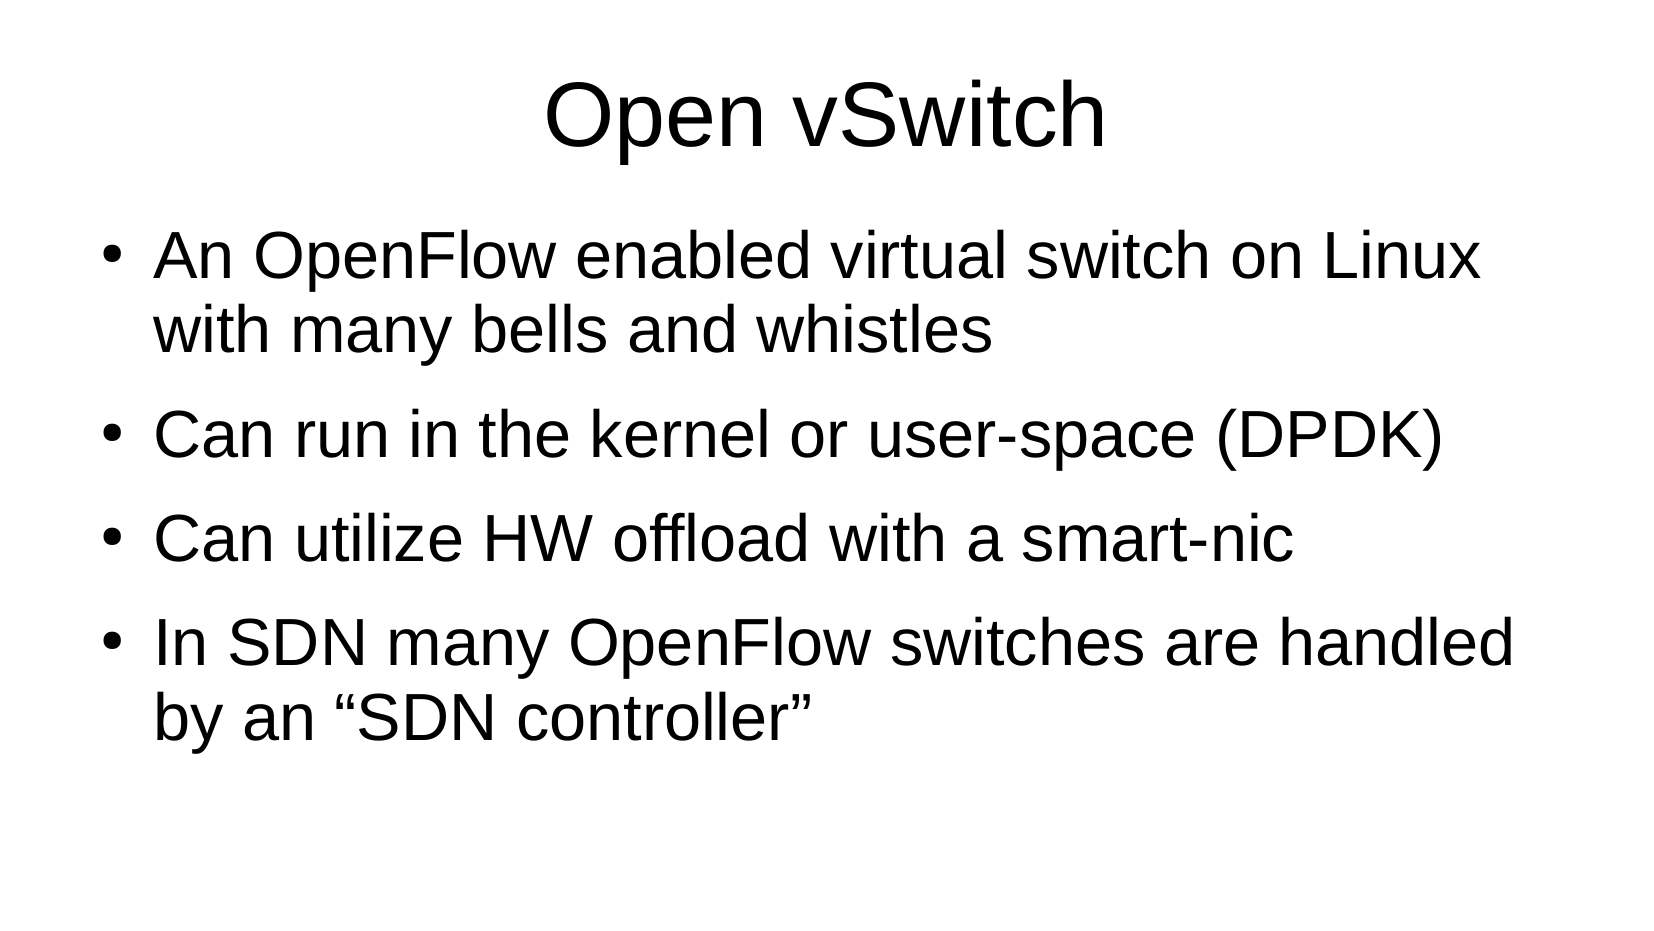

# Open vSwitch
An OpenFlow enabled virtual switch on Linux with many bells and whistles
Can run in the kernel or user-space (DPDK)
Can utilize HW offload with a smart-nic
In SDN many OpenFlow switches are handled by an “SDN controller”